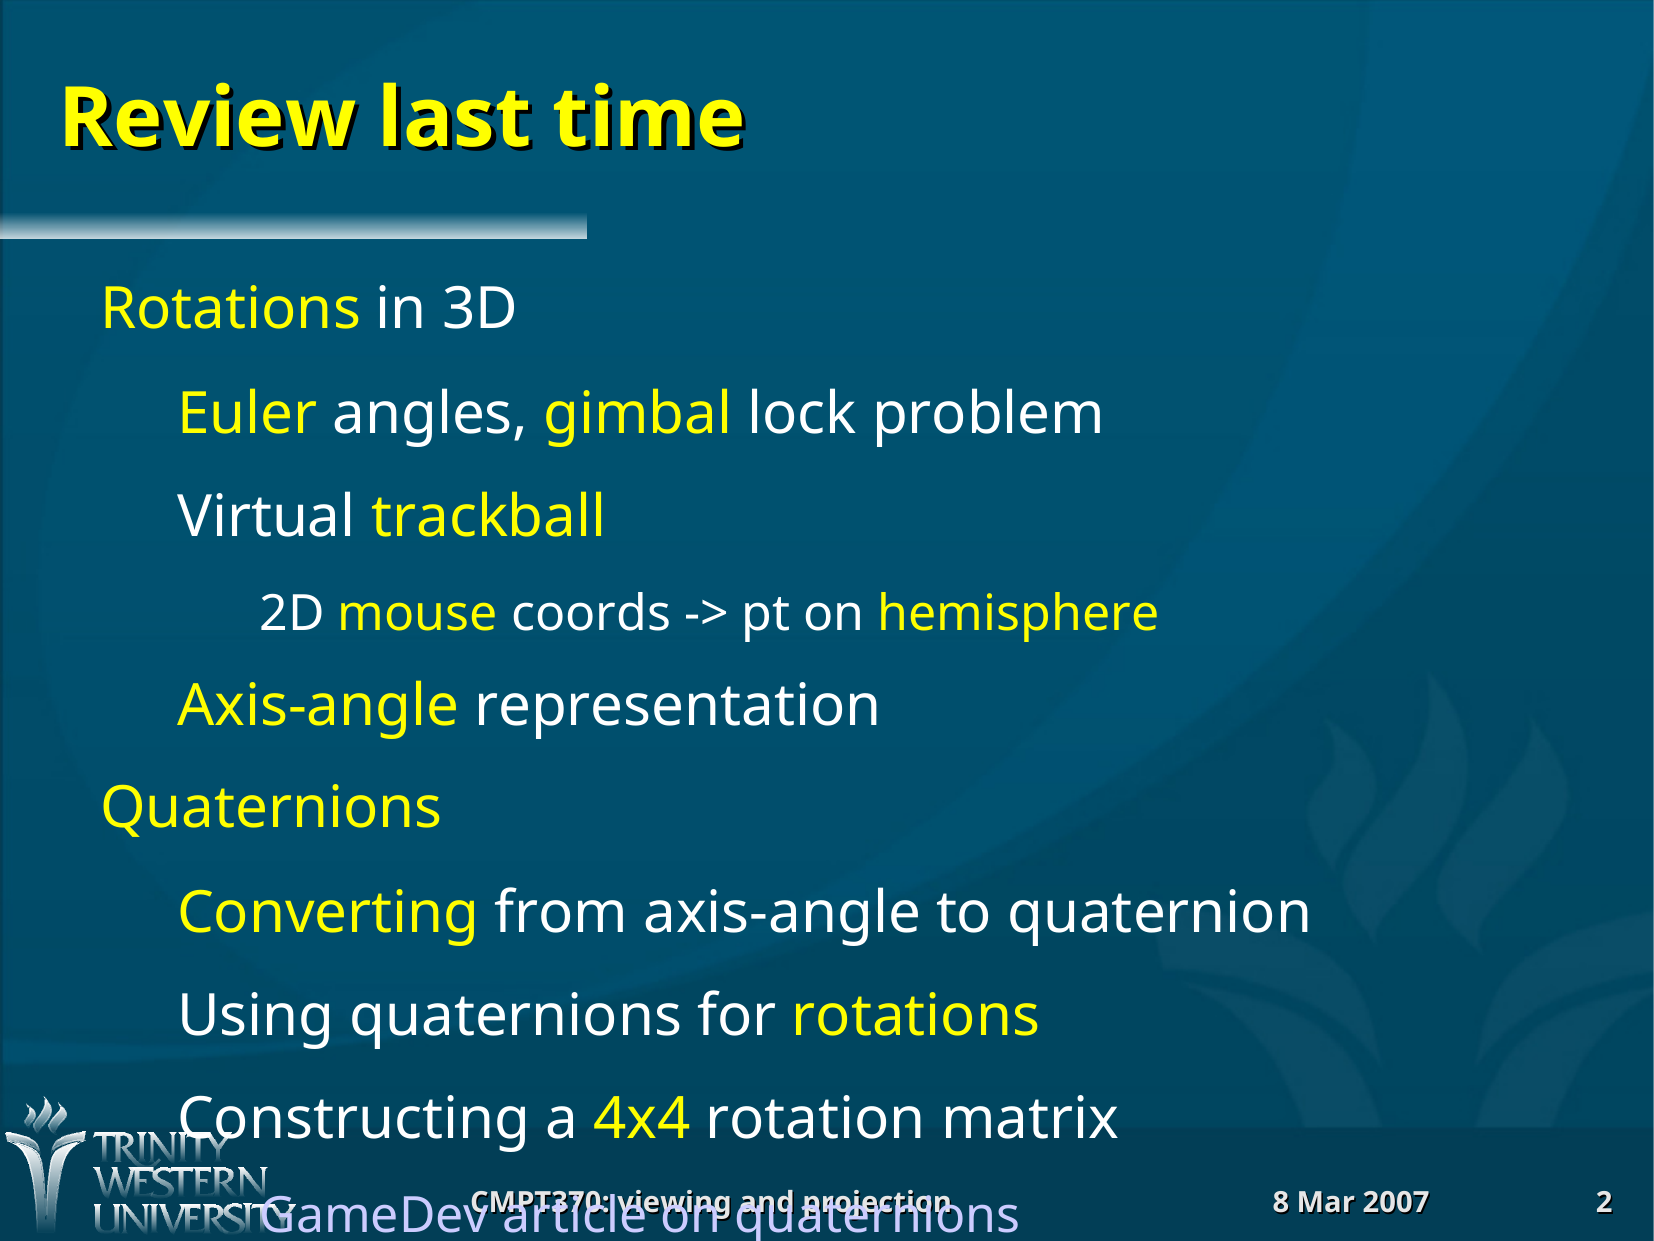

# Review last time
Rotations in 3D
Euler angles, gimbal lock problem
Virtual trackball
2D mouse coords -> pt on hemisphere
Axis-angle representation
Quaternions
Converting from axis-angle to quaternion
Using quaternions for rotations
Constructing a 4x4 rotation matrix
GameDev article on quaternions
CMPT370: viewing and projection
8 Mar 2007
2